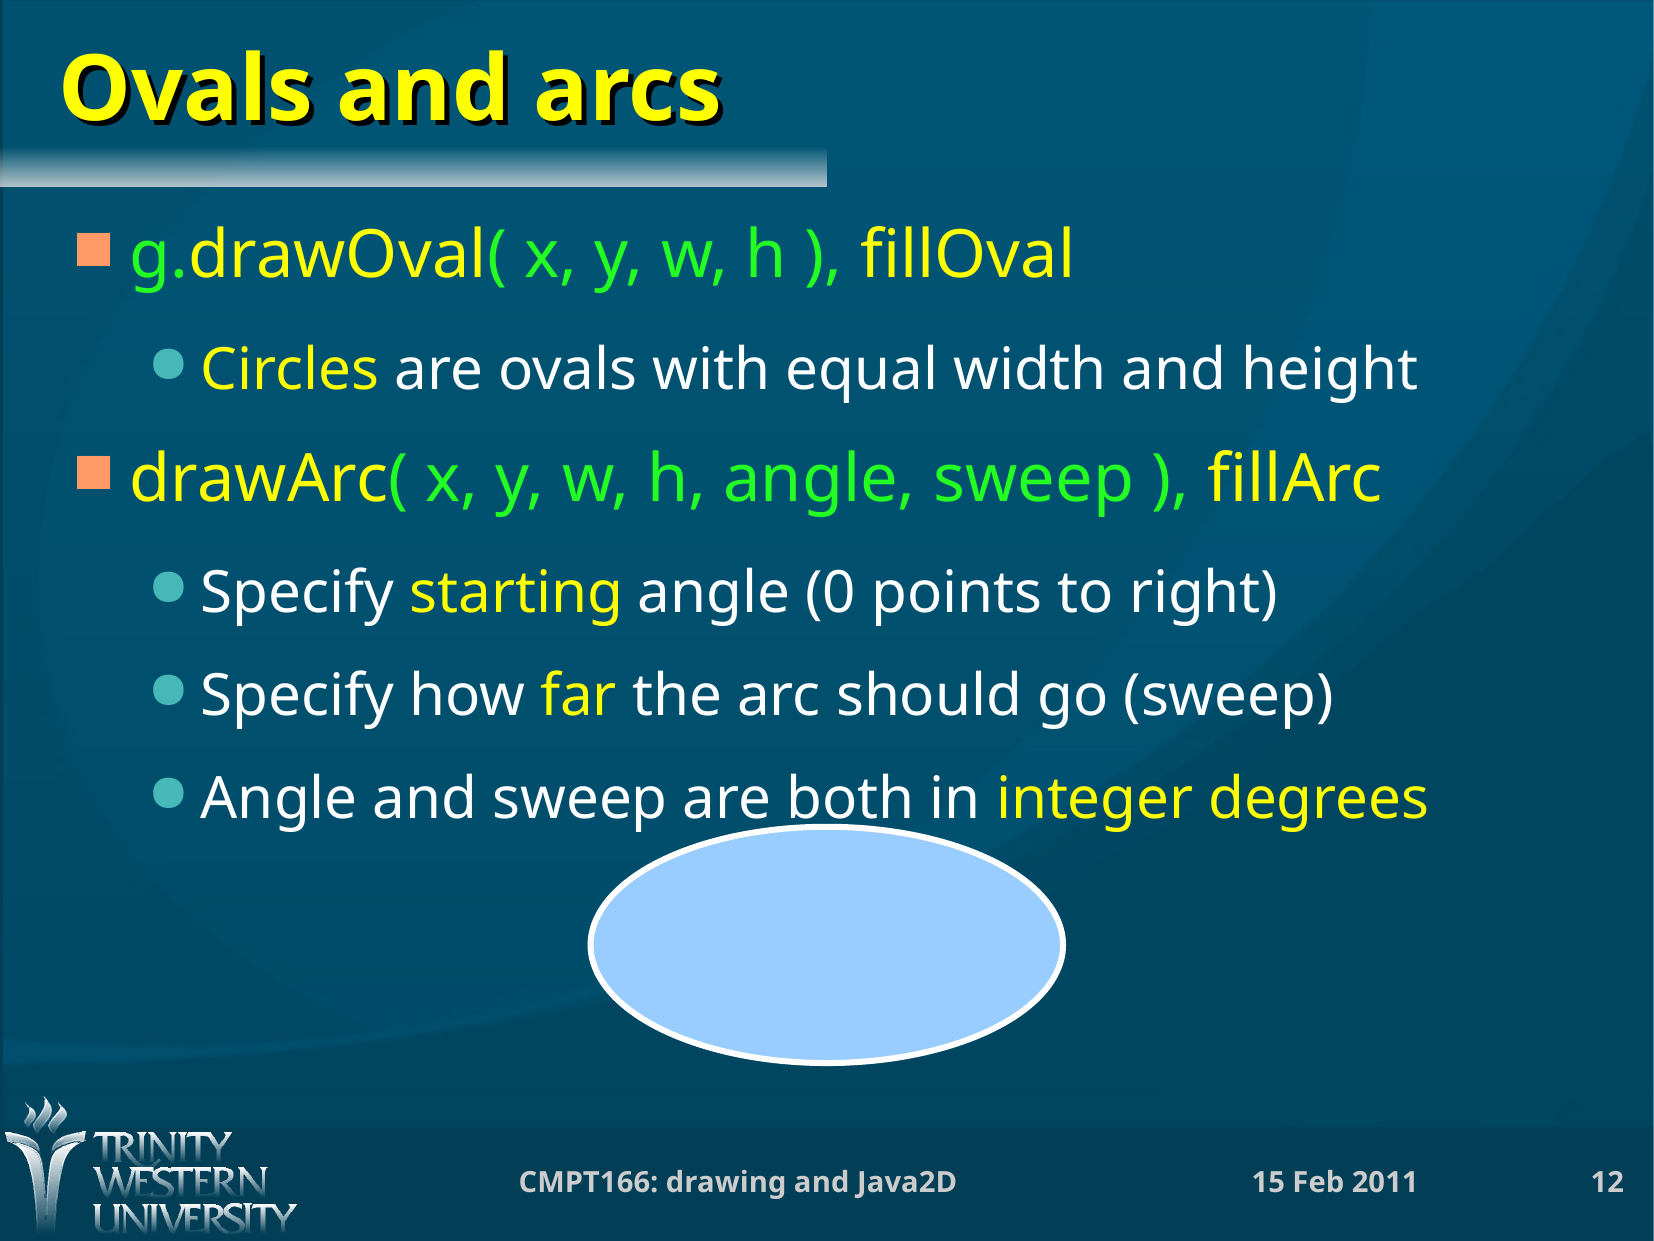

# Ovals and arcs
g.drawOval( x, y, w, h ), fillOval
Circles are ovals with equal width and height
drawArc( x, y, w, h, angle, sweep ), fillArc
Specify starting angle (0 points to right)
Specify how far the arc should go (sweep)
Angle and sweep are both in integer degrees
CMPT166: drawing and Java2D
15 Feb 2011
12